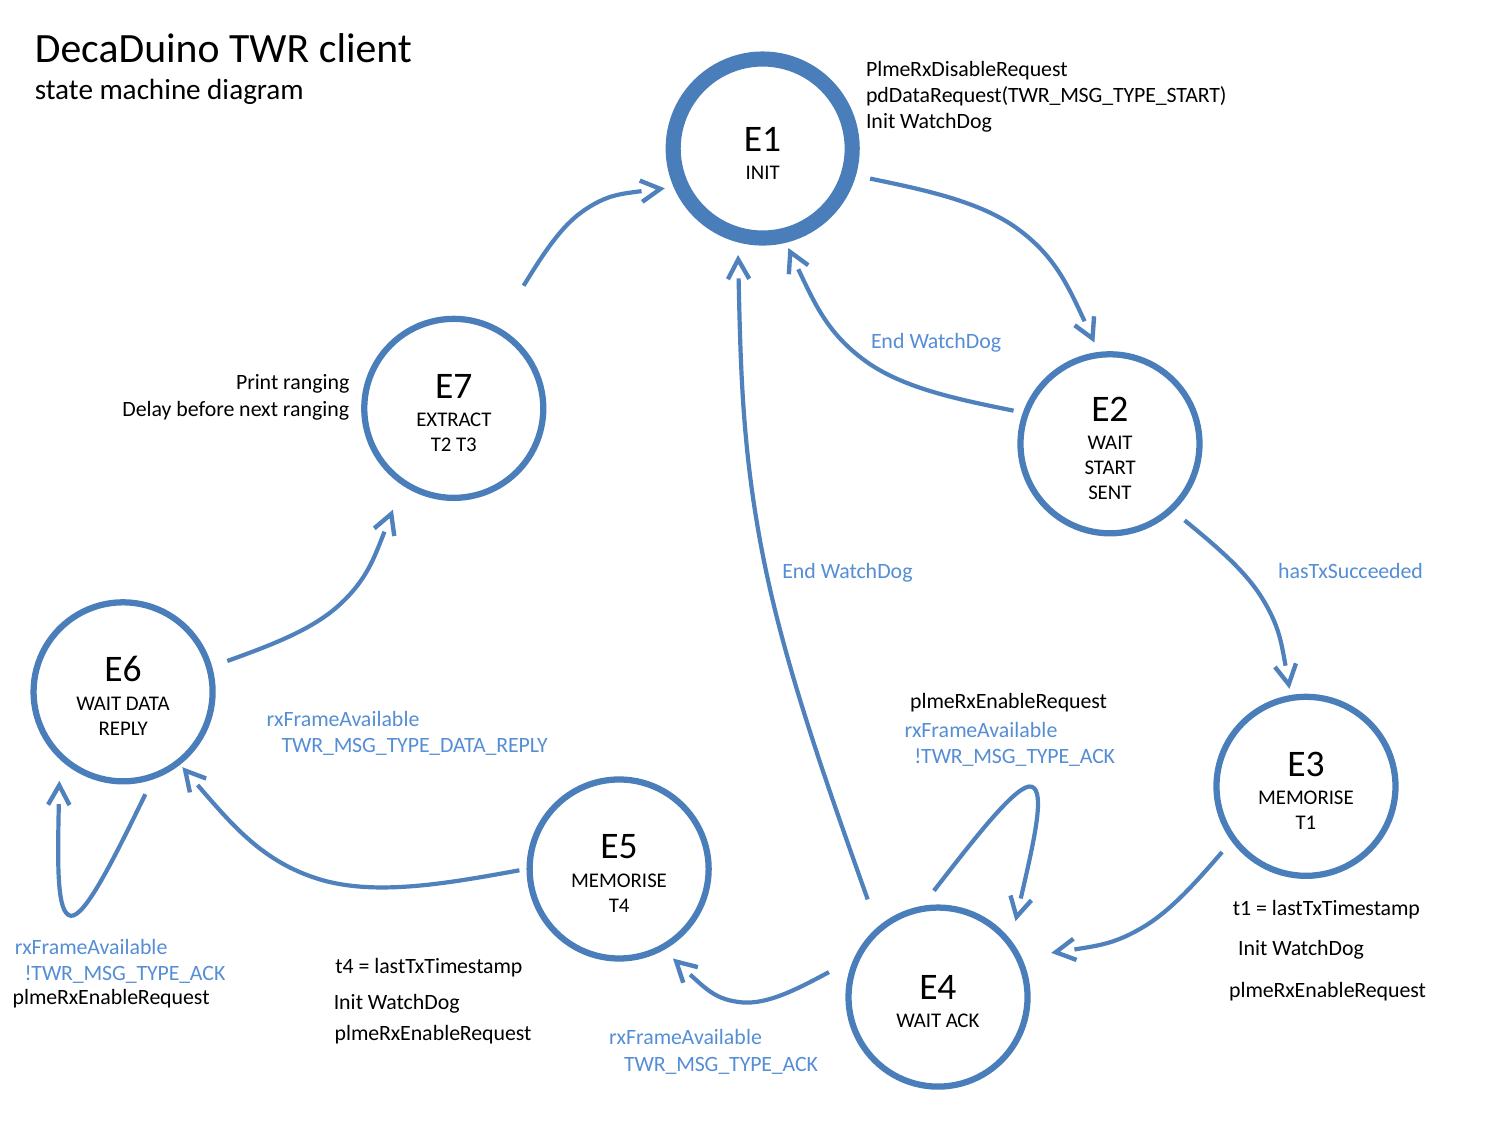

DecaDuino TWR client
state machine diagram
PlmeRxDisableRequest
pdDataRequest(TWR_MSG_TYPE_START)
Init WatchDog
E1
INIT
E7
EXTRACT T2 T3
End WatchDog
E2
WAIT
START SENT
Print ranging
Delay before next ranging
End WatchDog
hasTxSucceeded
E6
WAIT DATA REPLY
plmeRxEnableRequest
rxFrameAvailable
 TWR_MSG_TYPE_DATA_REPLY
E3
MEMORISE T1
rxFrameAvailable
  !TWR_MSG_TYPE_ACK
E5
MEMORISET4
t1 = lastTxTimestamp
E4
WAIT ACK
rxFrameAvailable
  !TWR_MSG_TYPE_ACK
Init WatchDog
t4 = lastTxTimestamp
plmeRxEnableRequest
plmeRxEnableRequest
Init WatchDog
plmeRxEnableRequest
rxFrameAvailable
 TWR_MSG_TYPE_ACK